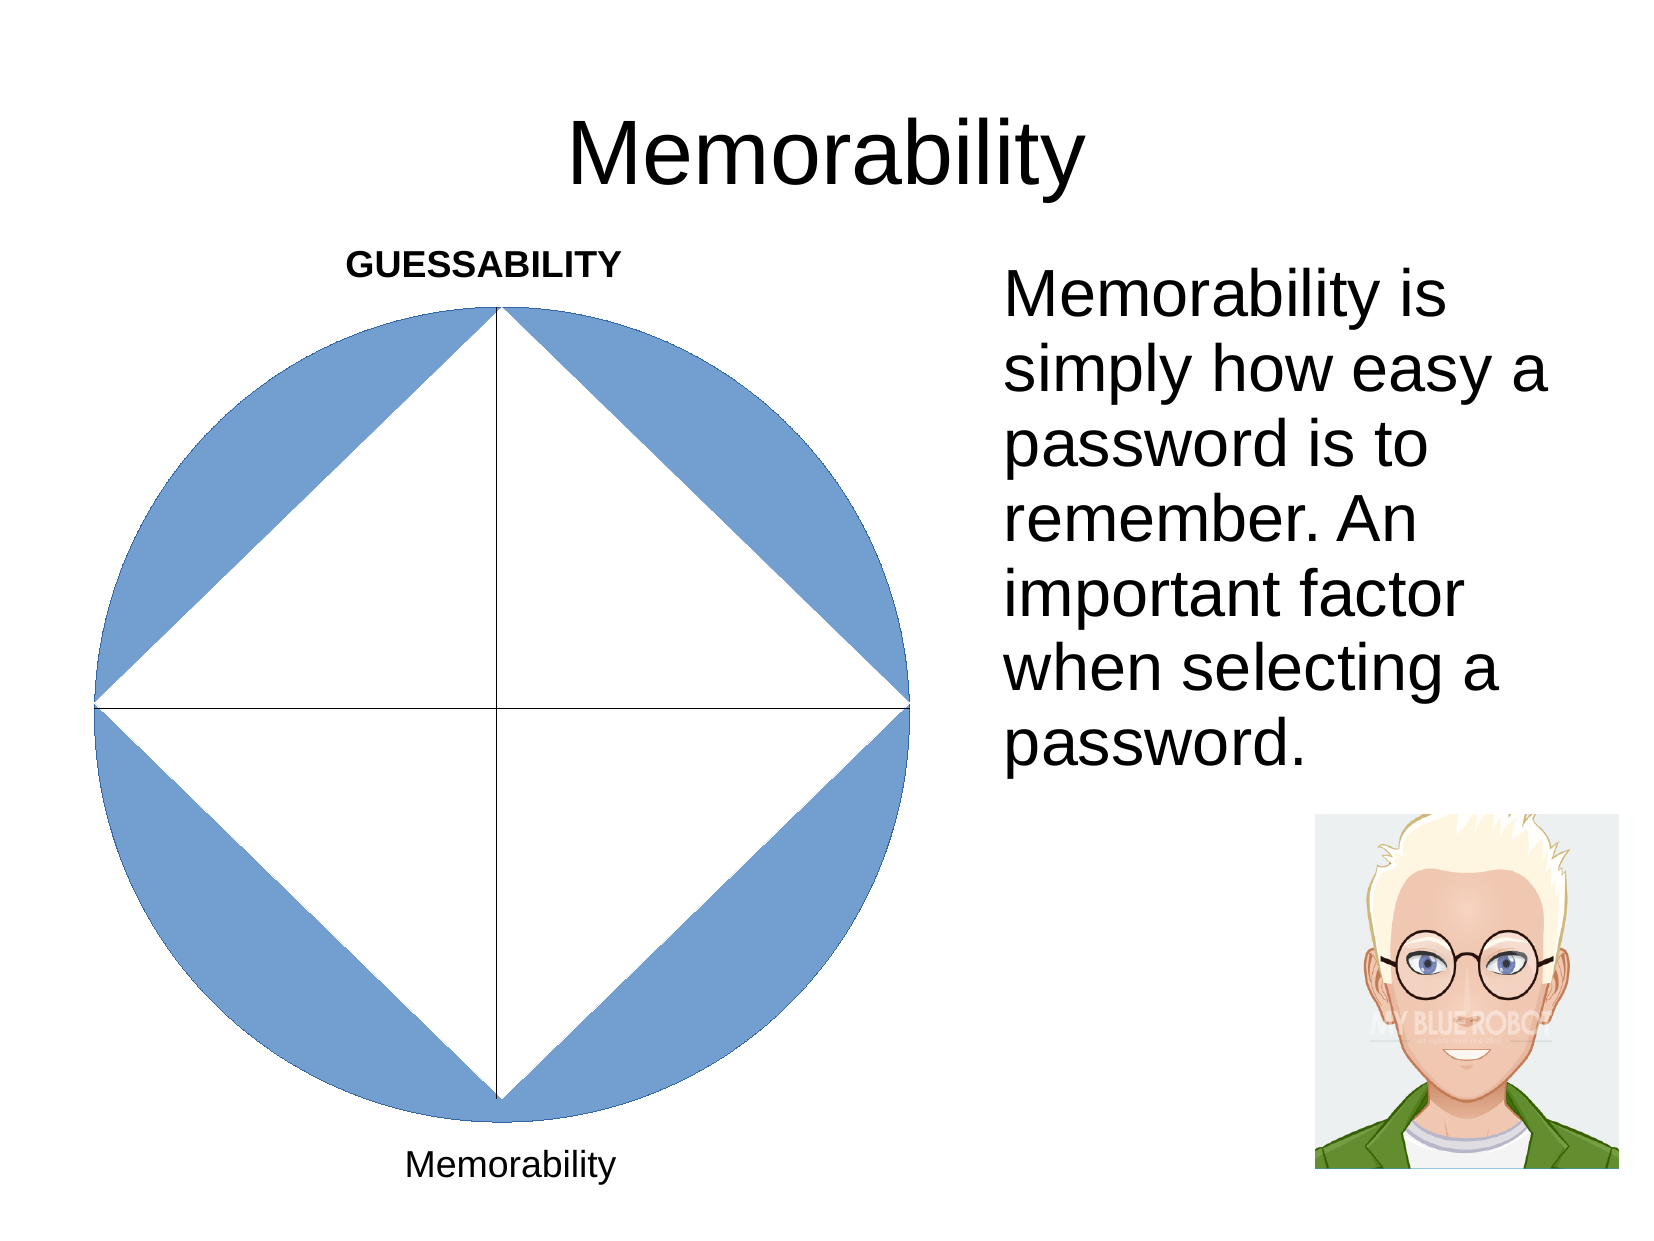

# Memorability
GUESSABILITY
Memorability is simply how easy a password is to remember. An important factor when selecting a password.
Memorability